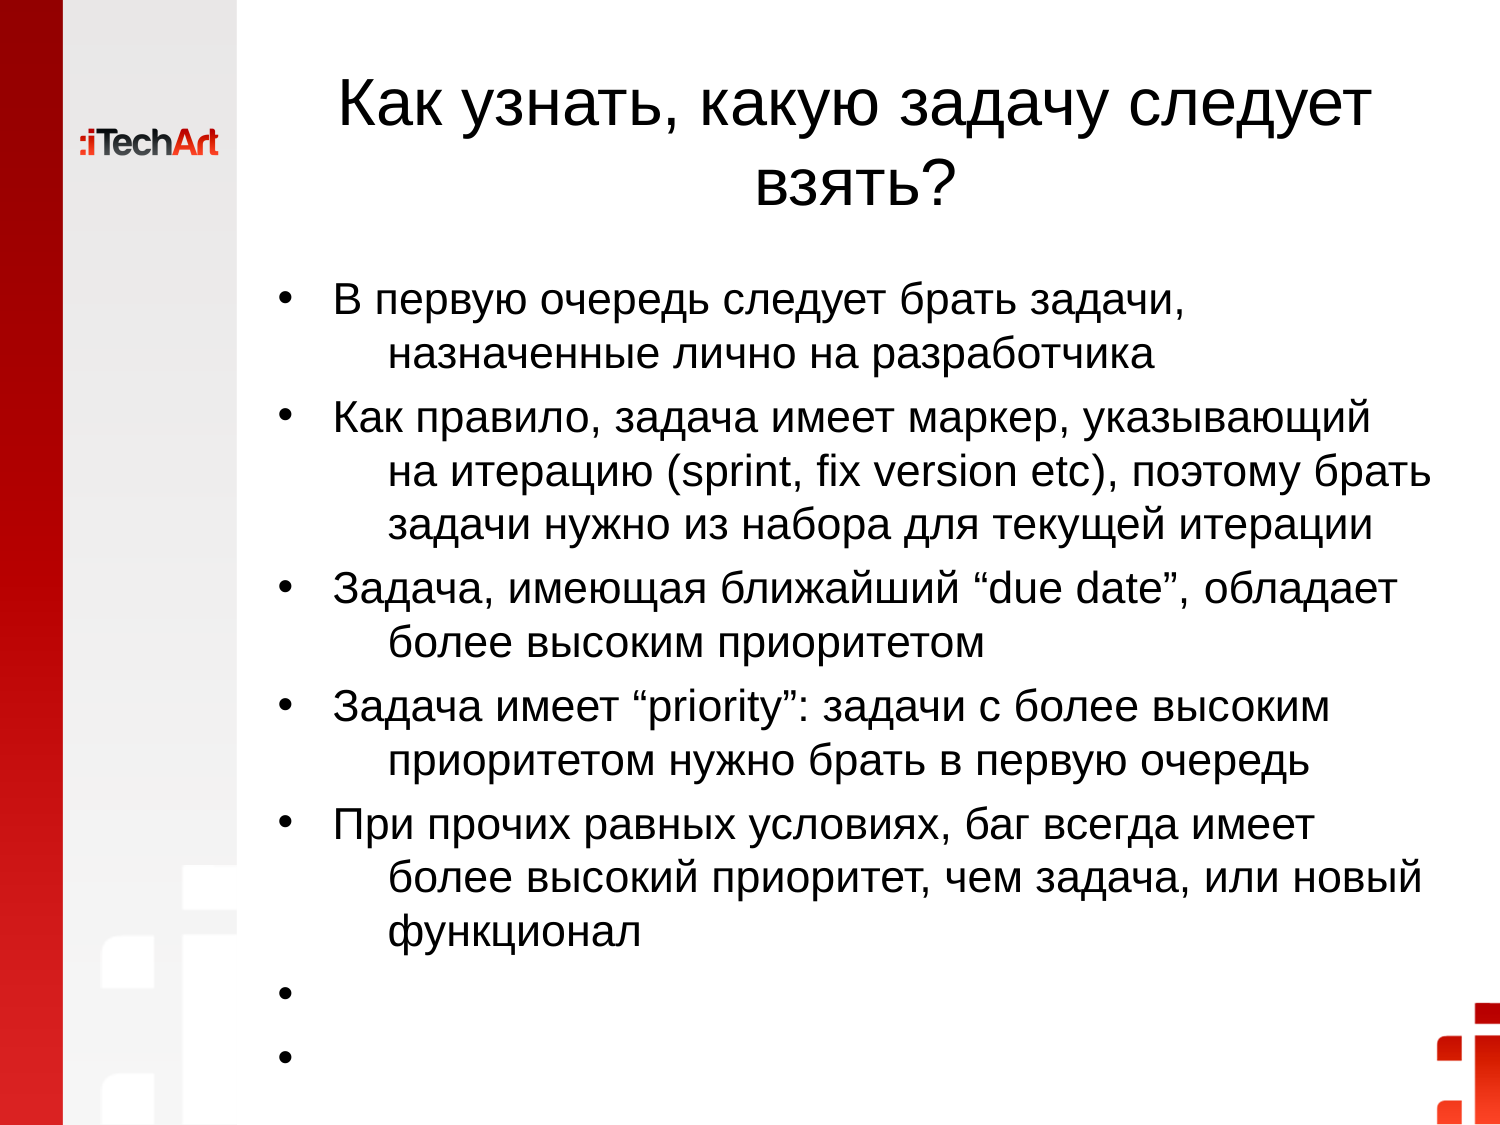

# Как узнать, какую задачу следует взять?
В первую очередь следует брать задачи, назначенные лично на разработчика
Как правило, задача имеет маркер, указывающий на итерацию (sprint, fix version etc), поэтому брать задачи нужно из набора для текущей итерации
Задача, имеющая ближайший “due date”, обладает более высоким приоритетом
Задача имеет “priority”: задачи с более высоким приоритетом нужно брать в первую очередь
При прочих равных условиях, баг всегда имеет более высокий приоритет, чем задача, или новый функционал